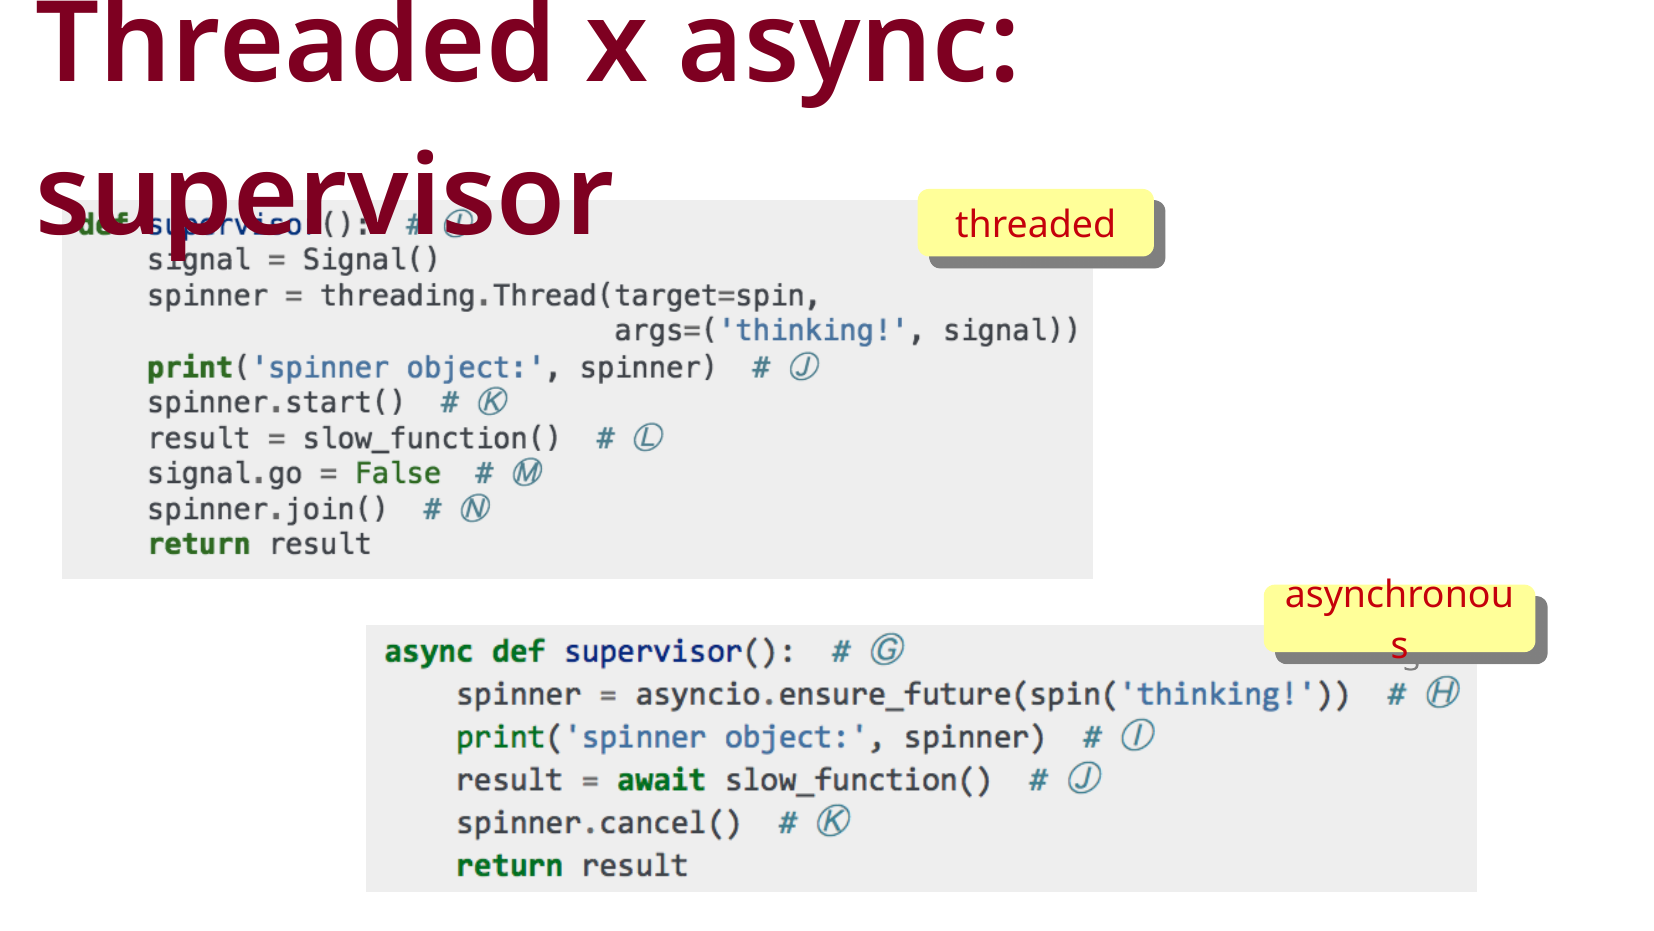

# Threaded x async: supervisor
threaded
asynchronous